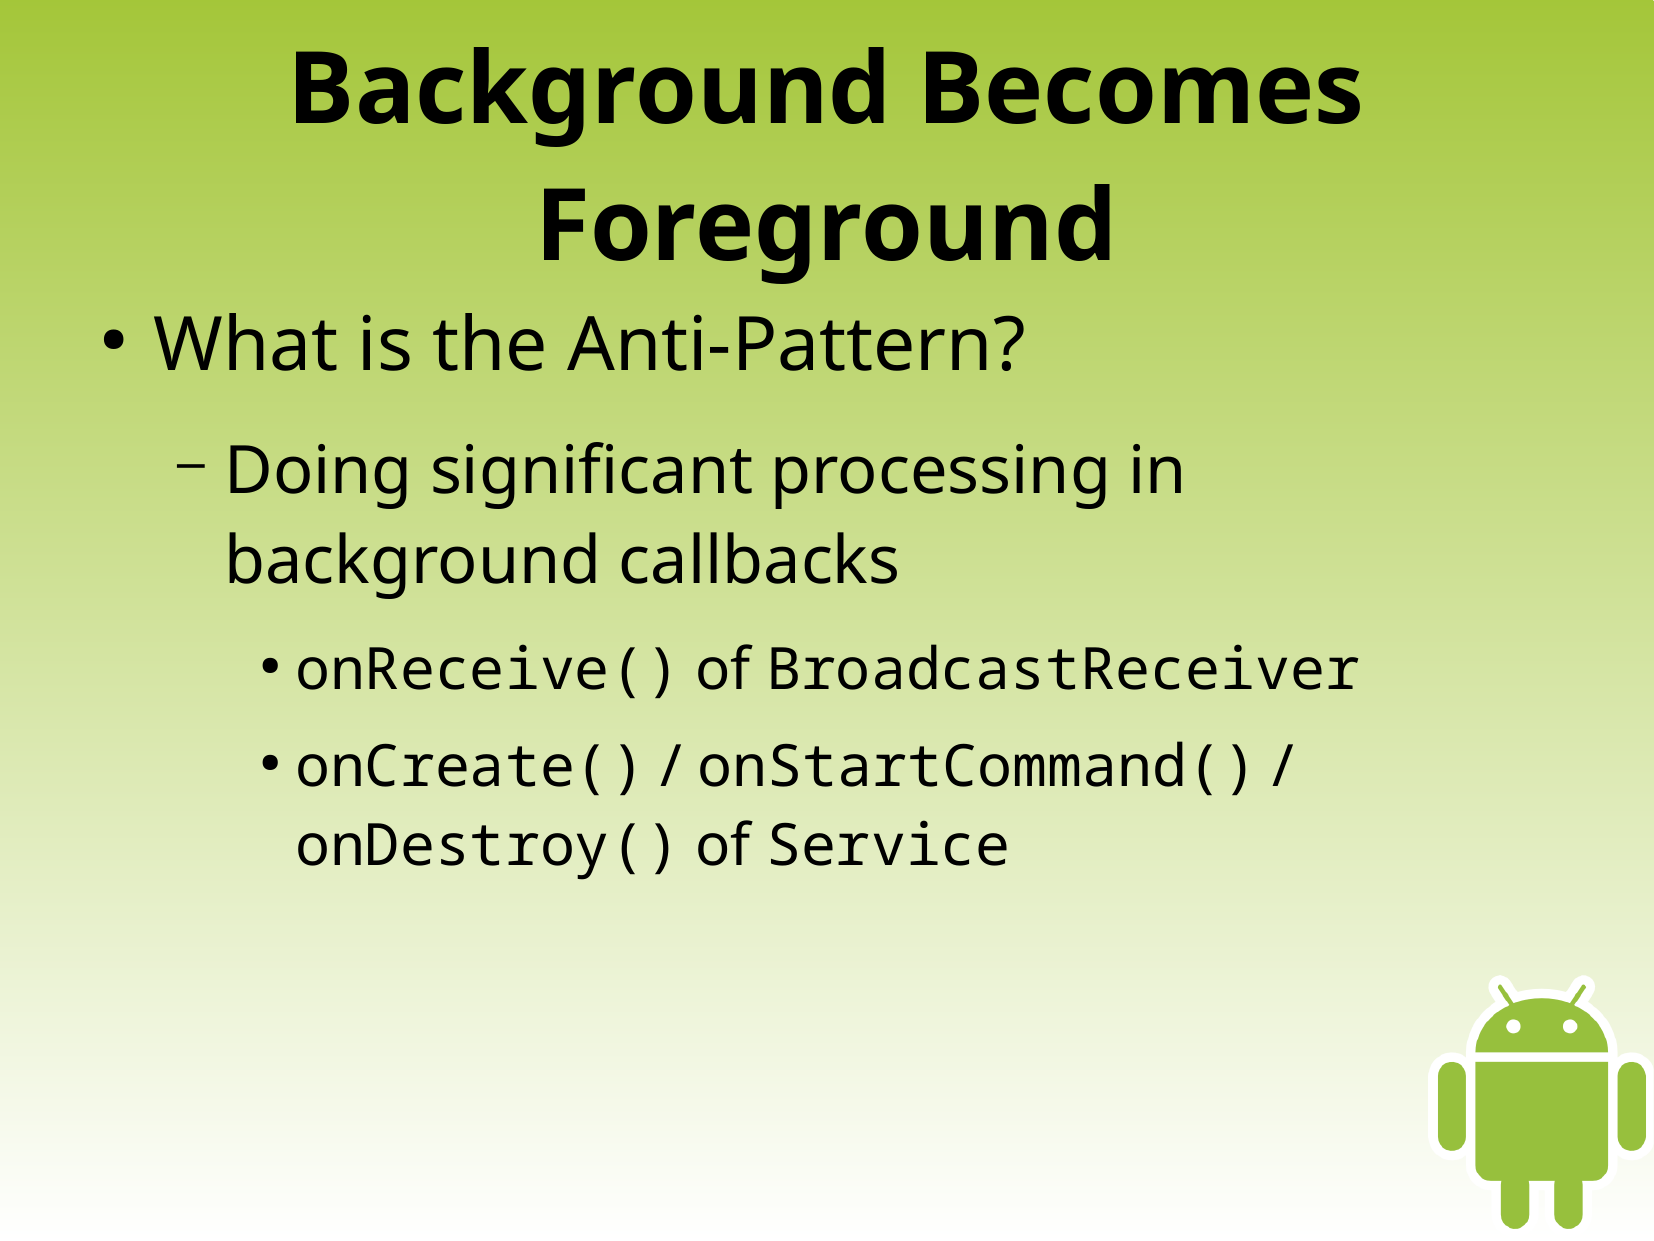

# Background Becomes Foreground
What is the Anti-Pattern?
Doing significant processing in background callbacks
onReceive() of BroadcastReceiver
onCreate() / onStartCommand() / onDestroy() of Service